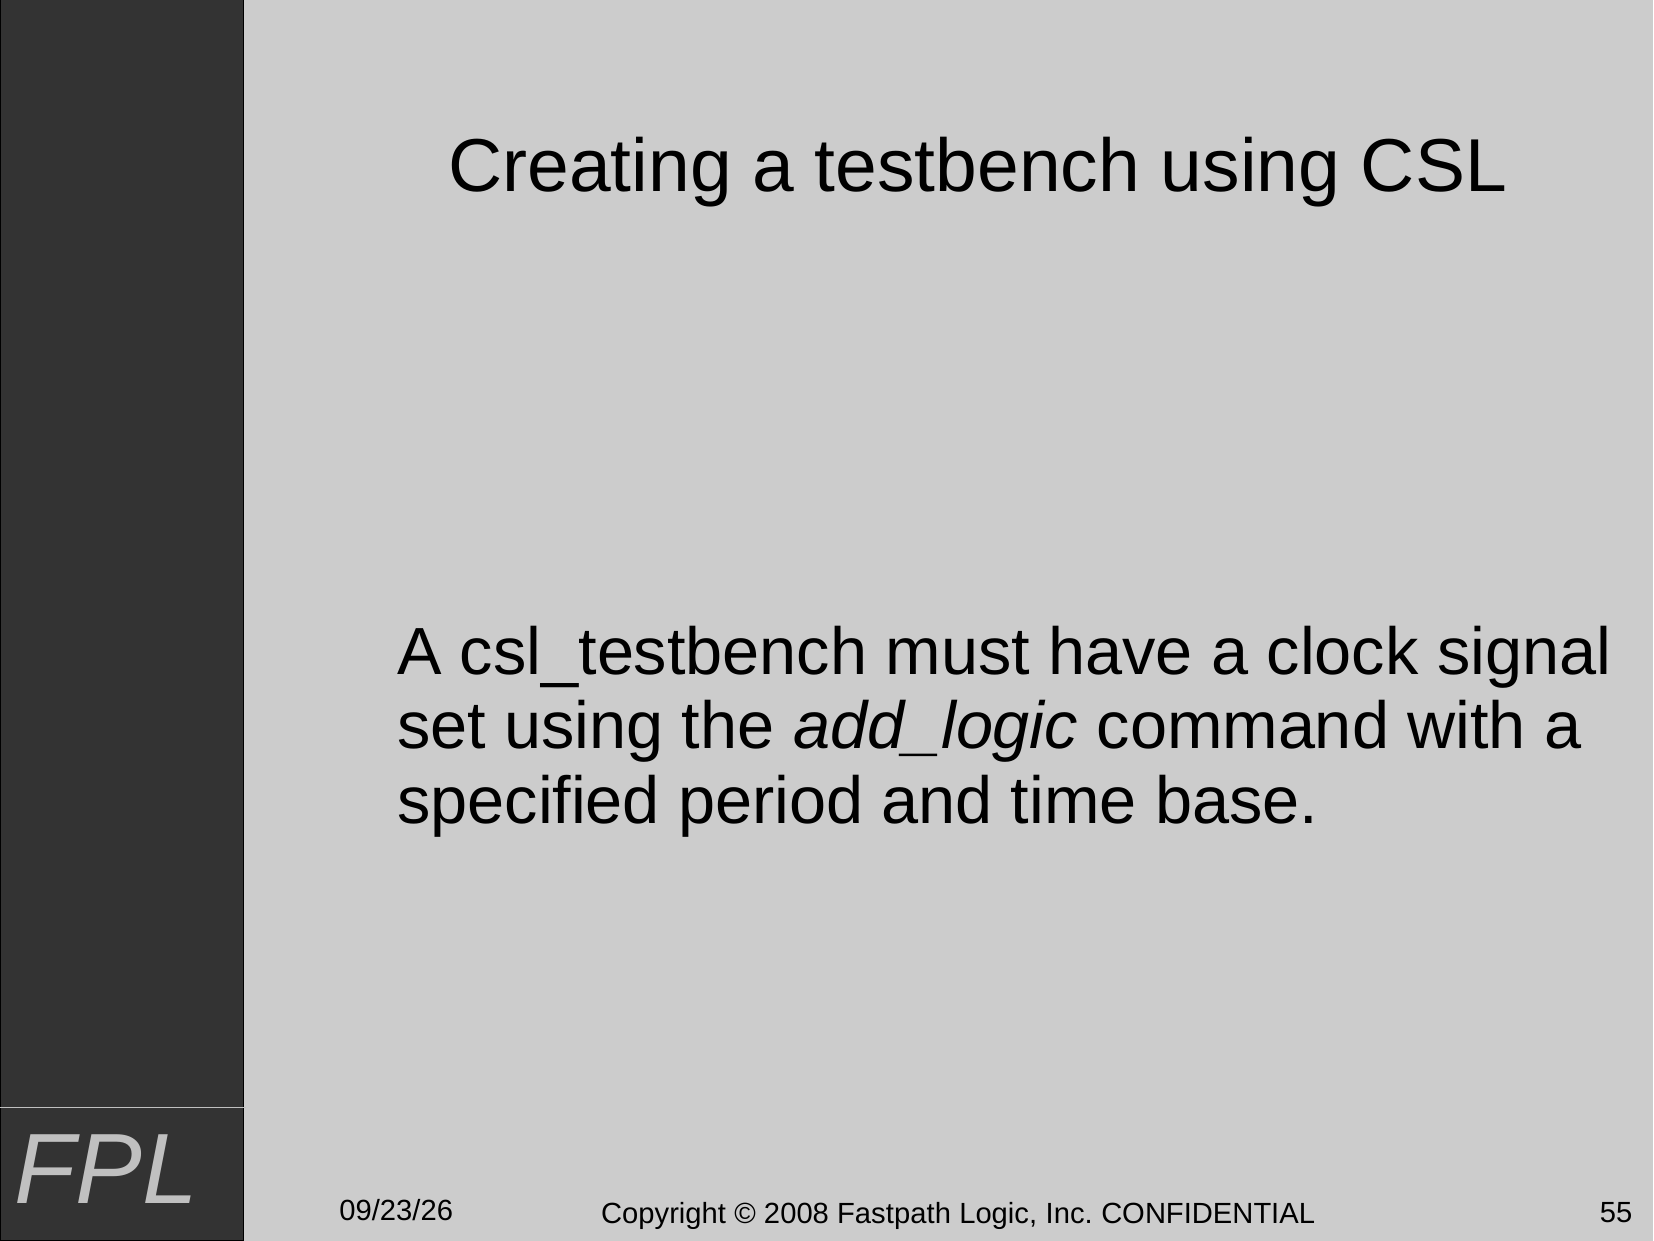

# Creating a testbench using CSL
A csl_testbench must have a clock signal set using the add_logic command with a specified period and time base.
55
© 2008 FASTPATH LOGIC INC.